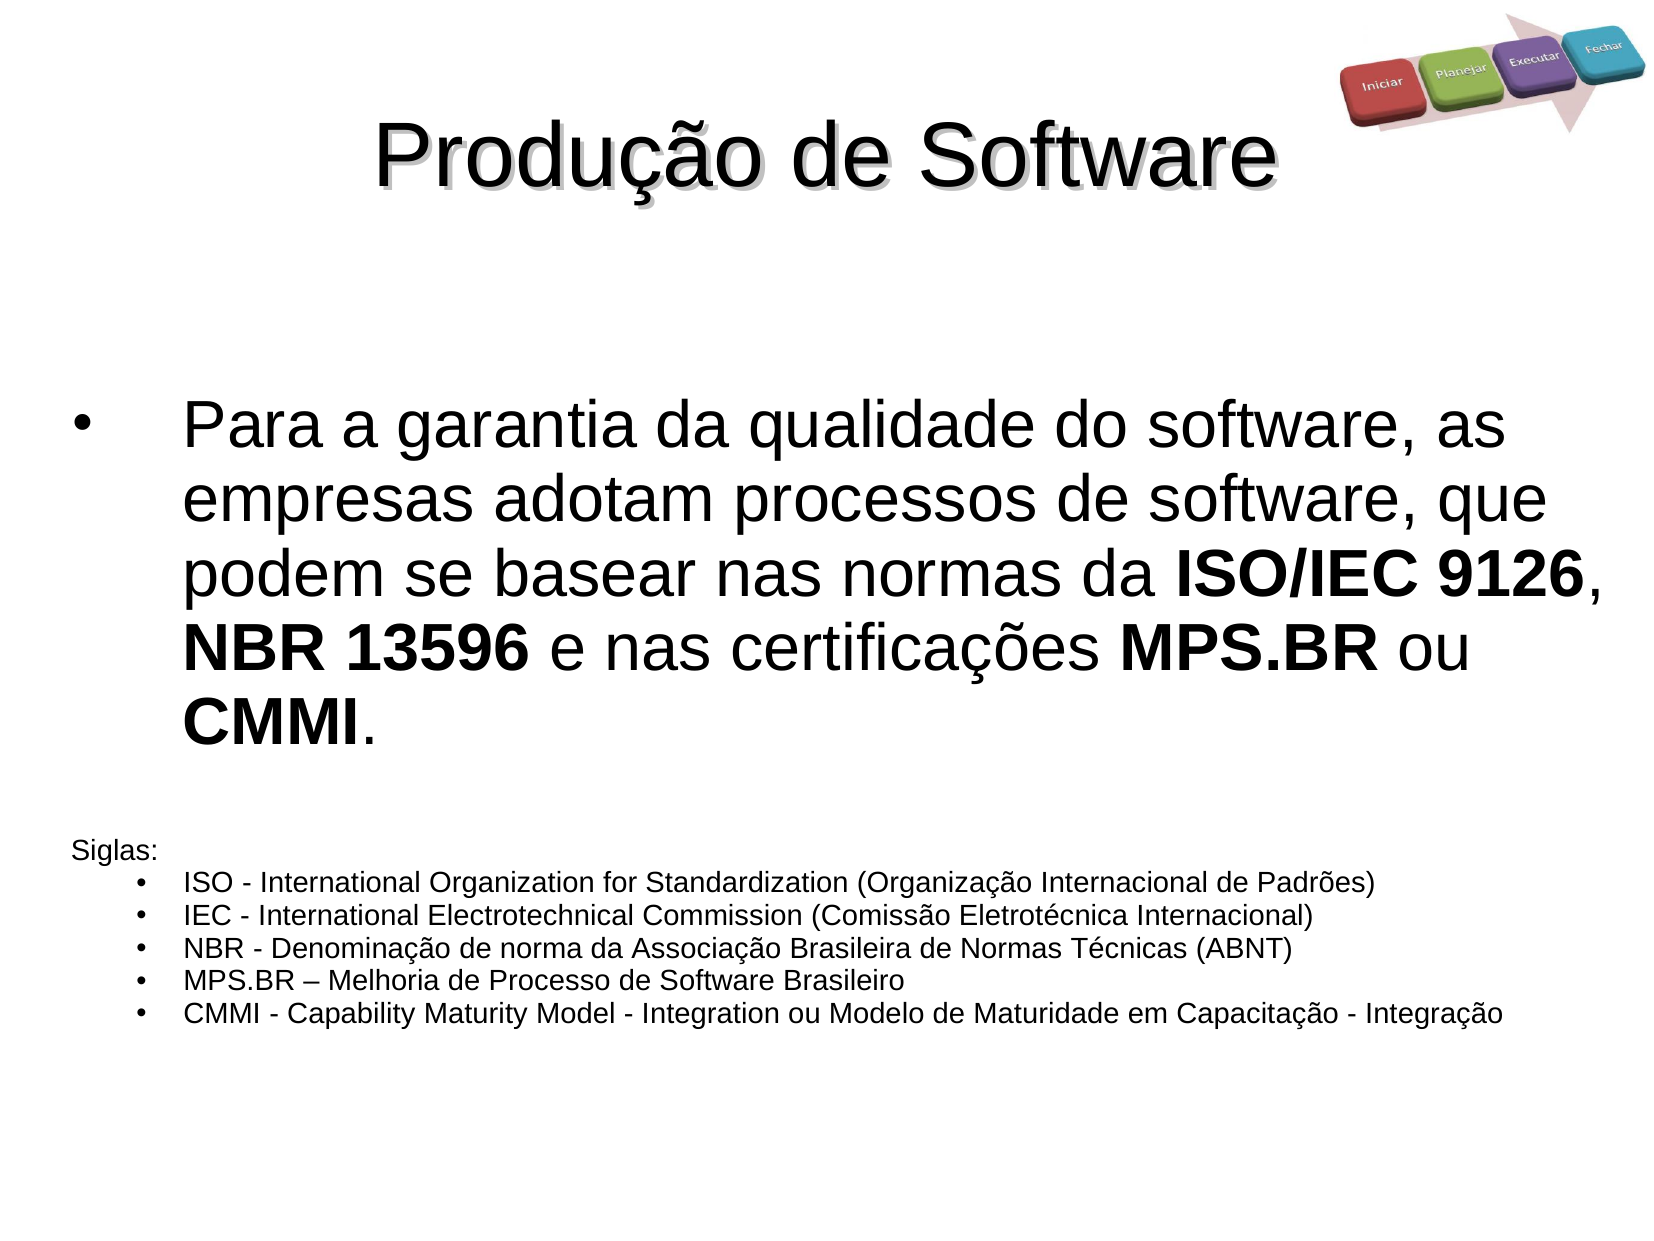

# Produção de Software
Para a garantia da qualidade do software, as empresas adotam processos de software, que podem se basear nas normas da ISO/IEC 9126, NBR 13596 e nas certificações MPS.BR ou CMMI.
Siglas:
ISO - International Organization for Standardization (Organização Internacional de Padrões)
IEC - International Electrotechnical Commission (Comissão Eletrotécnica Internacional)
NBR - Denominação de norma da Associação Brasileira de Normas Técnicas (ABNT)
MPS.BR – Melhoria de Processo de Software Brasileiro
CMMI - Capability Maturity Model - Integration ou Modelo de Maturidade em Capacitação - Integração